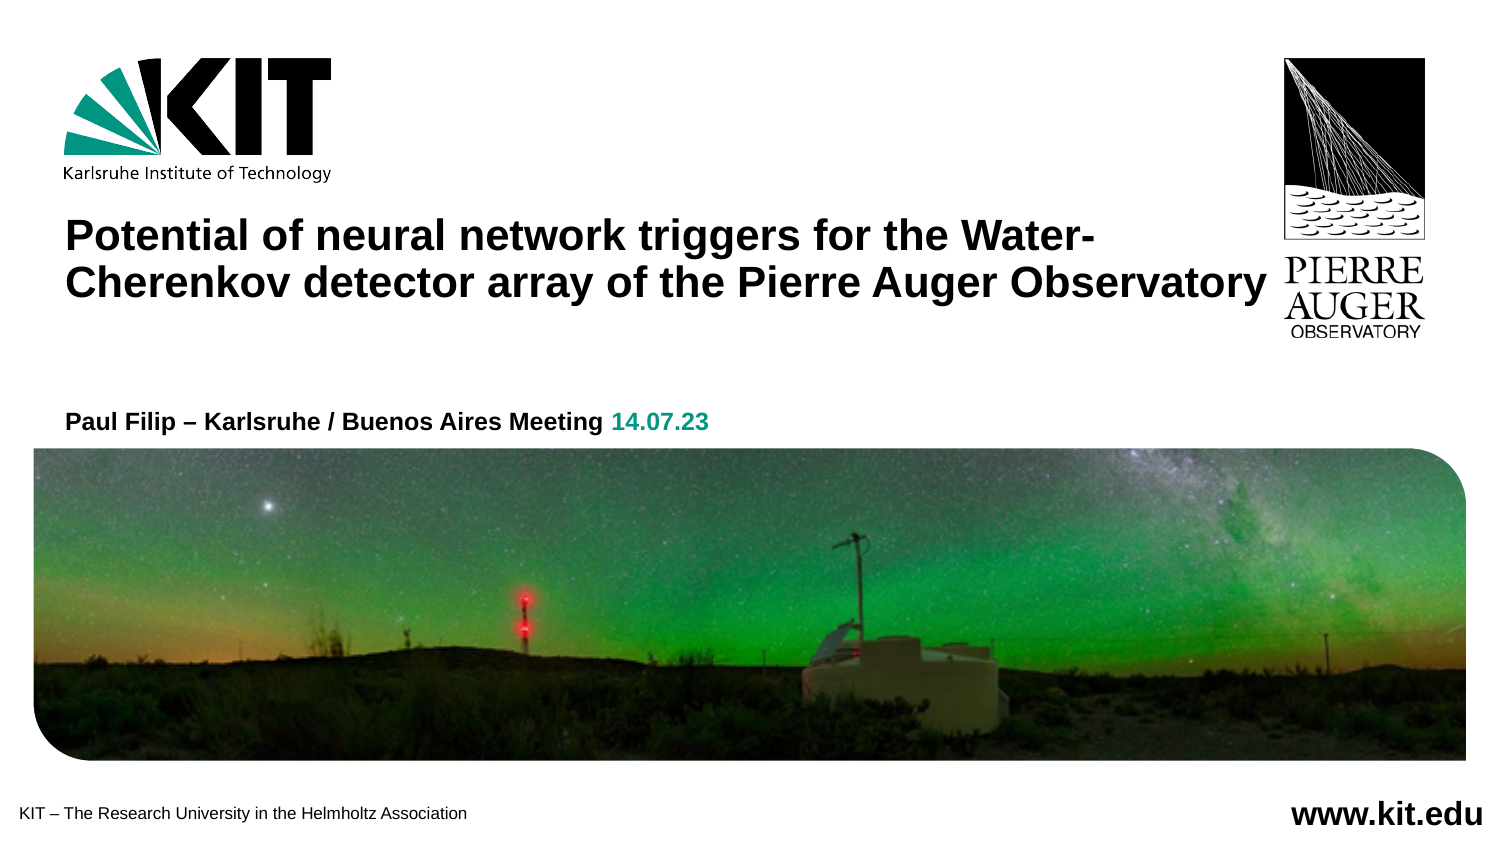

# Potential of neural network triggers for the Water-Cherenkov detector array of the Pierre Auger Observatory
Paul Filip – Karlsruhe / Buenos Aires Meeting 14.07.23